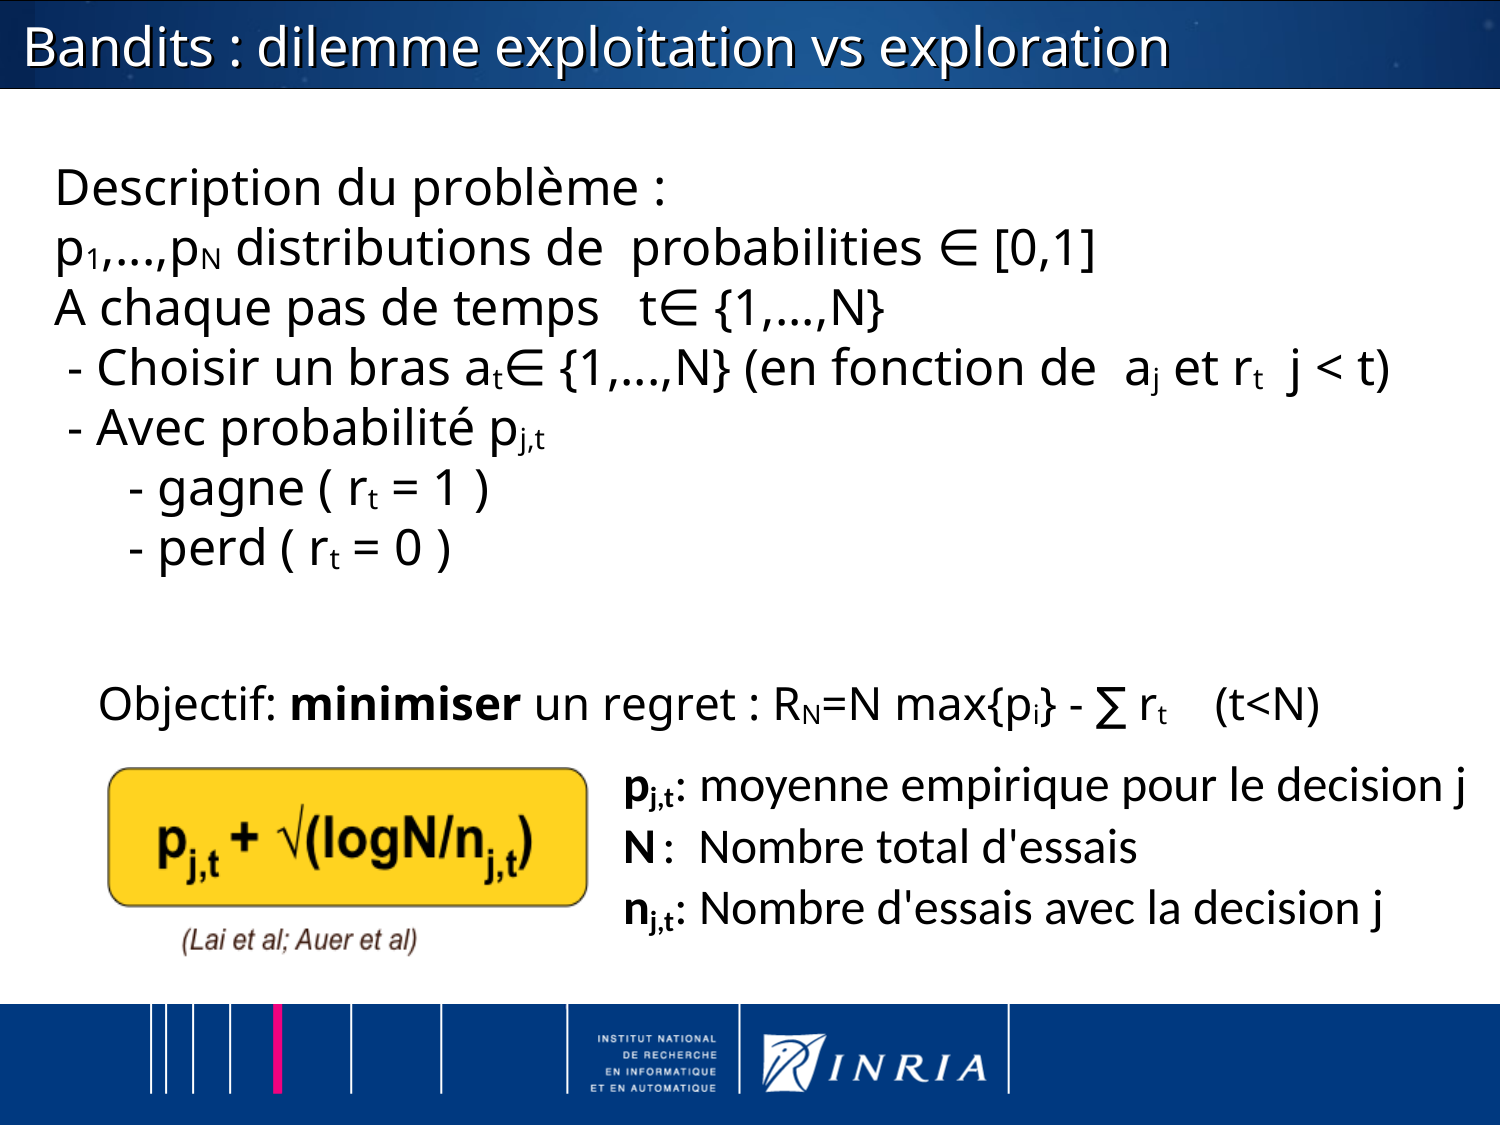

Bandits : dilemme exploitation vs exploration
Description du problème :
p1,...,pN distributions de probabilities ∈ [0,1]
A chaque pas de temps t∈ {1,...,N}
 - Choisir un bras at∈ {1,...,N} (en fonction de aj et rt j < t)
 - Avec probabilité pj,t
	- gagne ( rt = 1 )
	- perd ( rt = 0 )
Objectif: minimiser un regret : RN=N max{pi} - ∑ rt (t<N)
pj,t: moyenne empirique pour le decision j
N : Nombre total d'essais
nj,t: Nombre d'essais avec la decision j